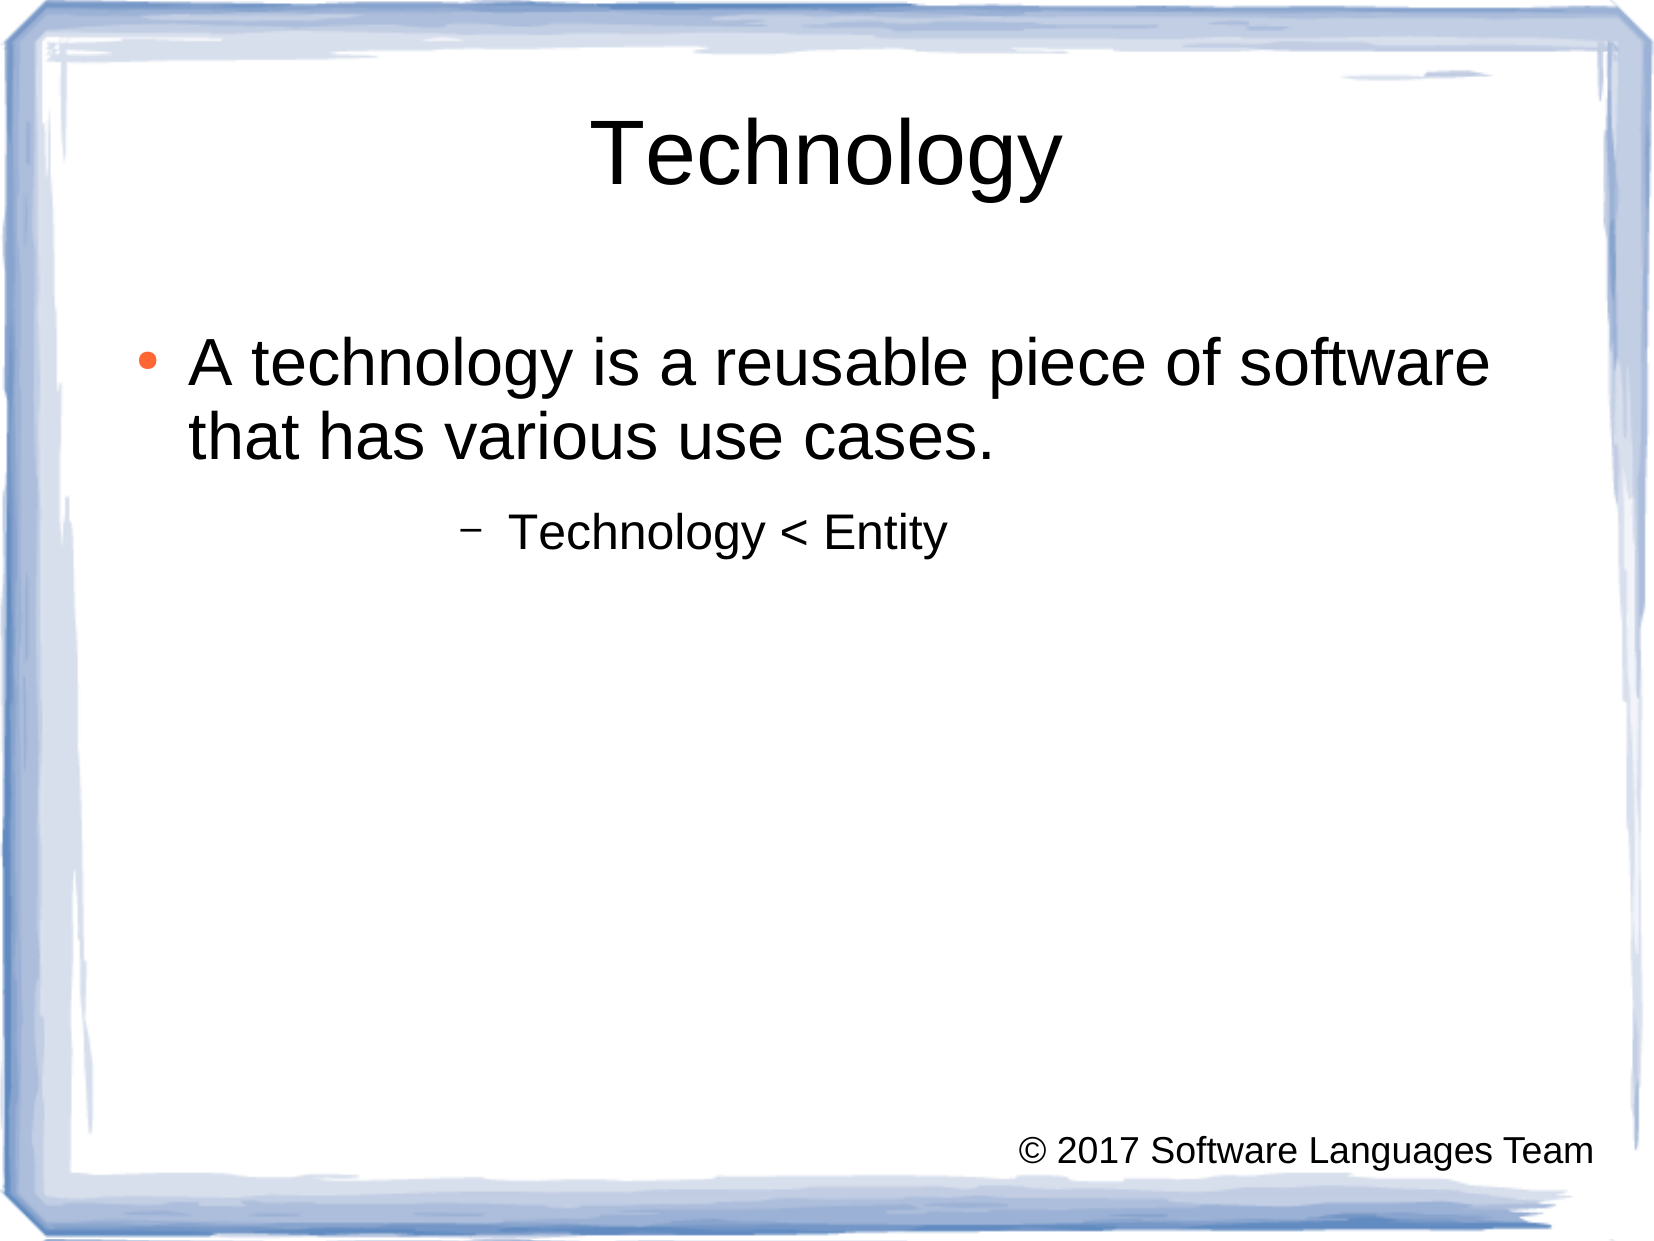

# Technology
A technology is a reusable piece of software that has various use cases.
Technology < Entity
© 2017 Software Languages Team